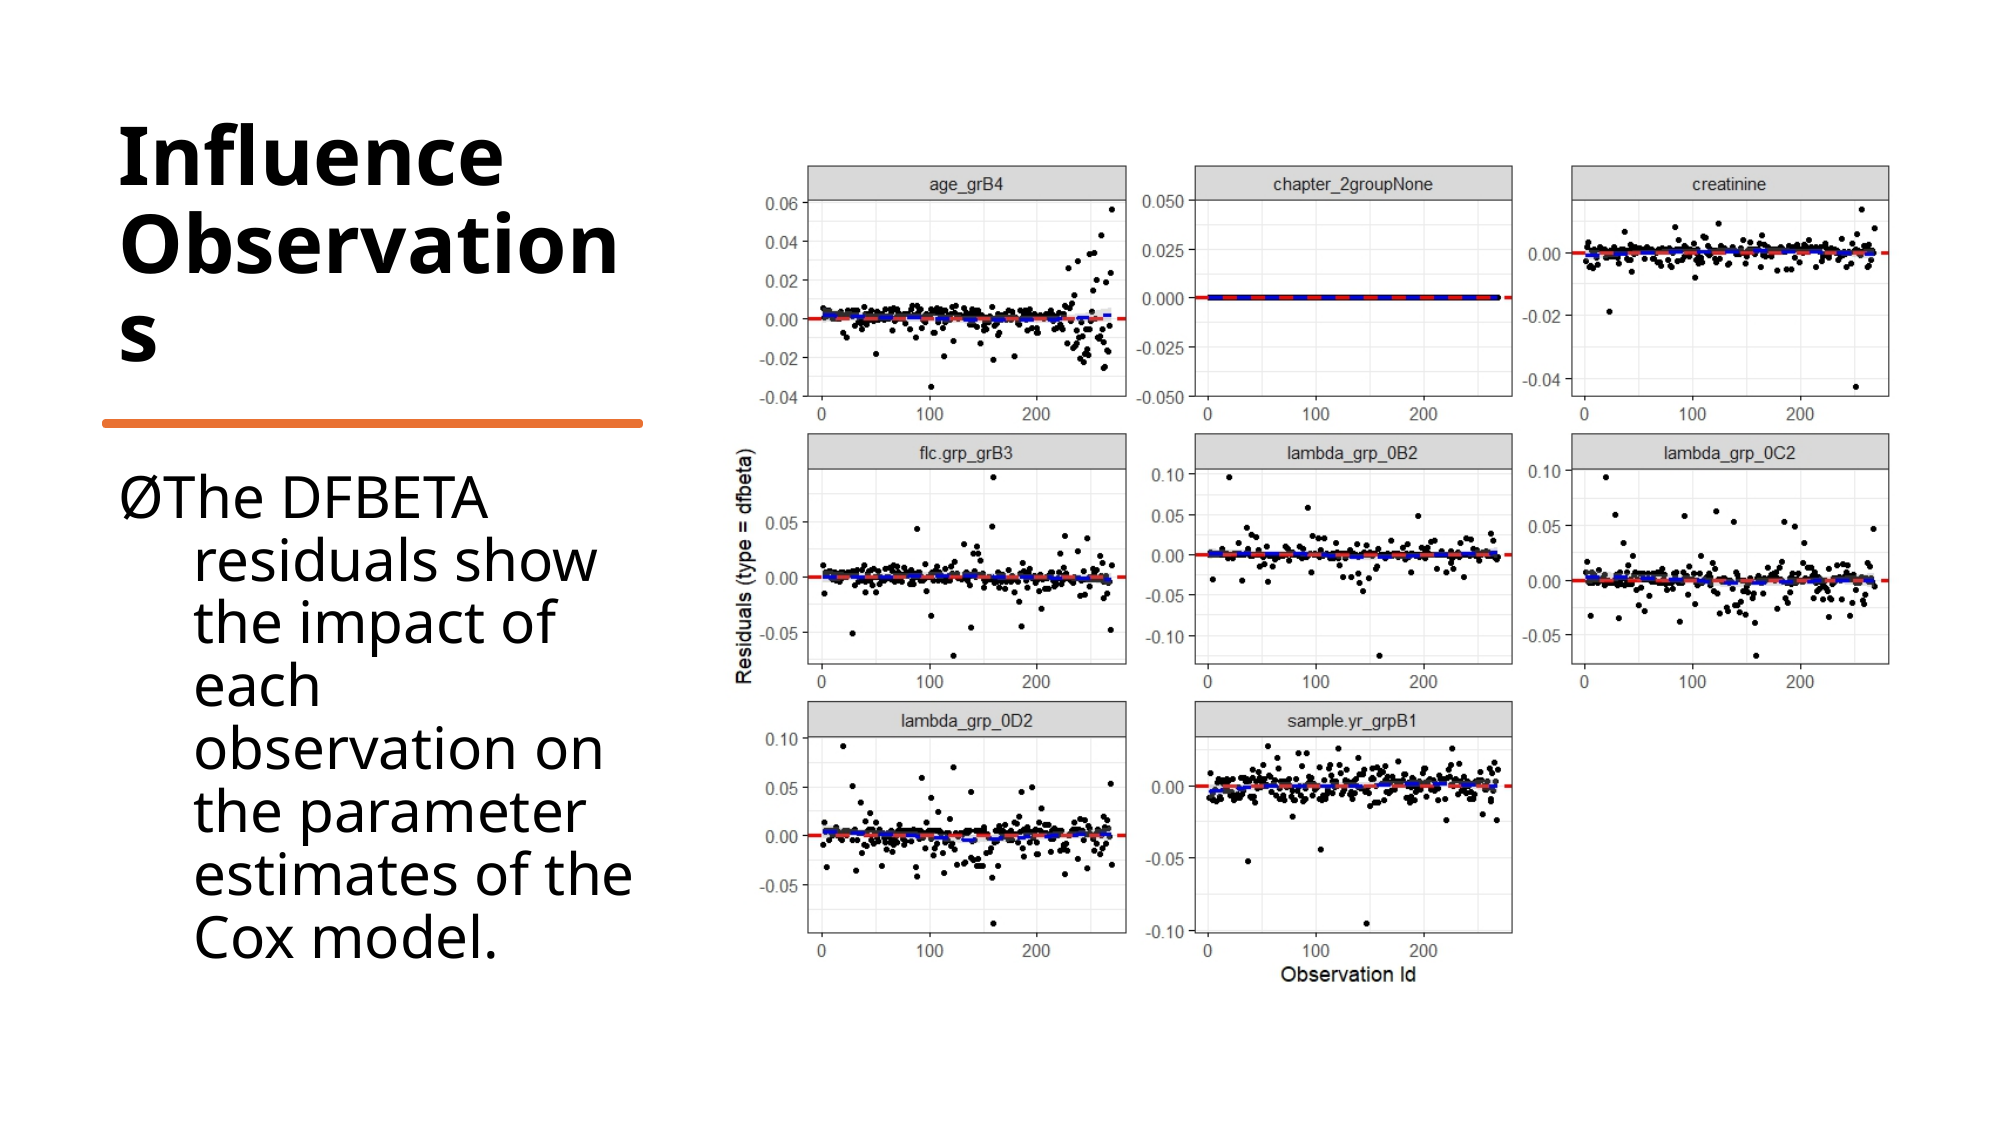

# Influence Observations
The DFBETA residuals show the impact of each observation on the parameter estimates of the Cox model.